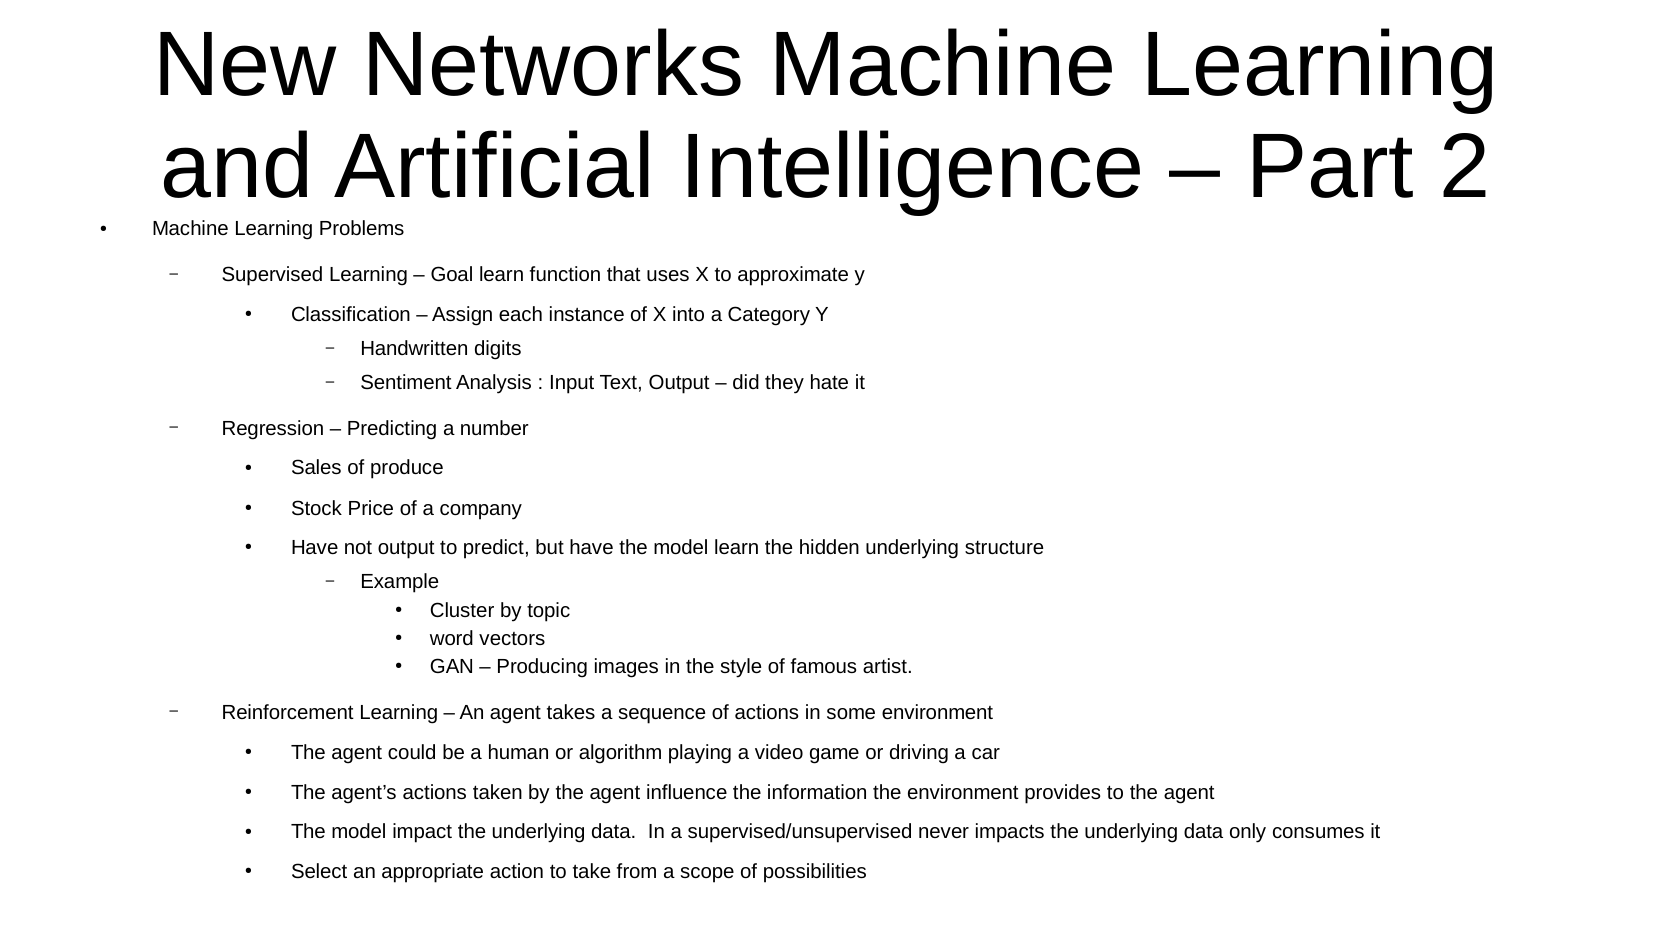

# New Networks Machine Learning and Artificial Intelligence – Part 2
Machine Learning Problems
Supervised Learning – Goal learn function that uses X to approximate y
Classification – Assign each instance of X into a Category Y
Handwritten digits
Sentiment Analysis : Input Text, Output – did they hate it
Regression – Predicting a number
Sales of produce
Stock Price of a company
Have not output to predict, but have the model learn the hidden underlying structure
Example
Cluster by topic
word vectors
GAN – Producing images in the style of famous artist.
Reinforcement Learning – An agent takes a sequence of actions in some environment
The agent could be a human or algorithm playing a video game or driving a car
The agent’s actions taken by the agent influence the information the environment provides to the agent
The model impact the underlying data. In a supervised/unsupervised never impacts the underlying data only consumes it
Select an appropriate action to take from a scope of possibilities